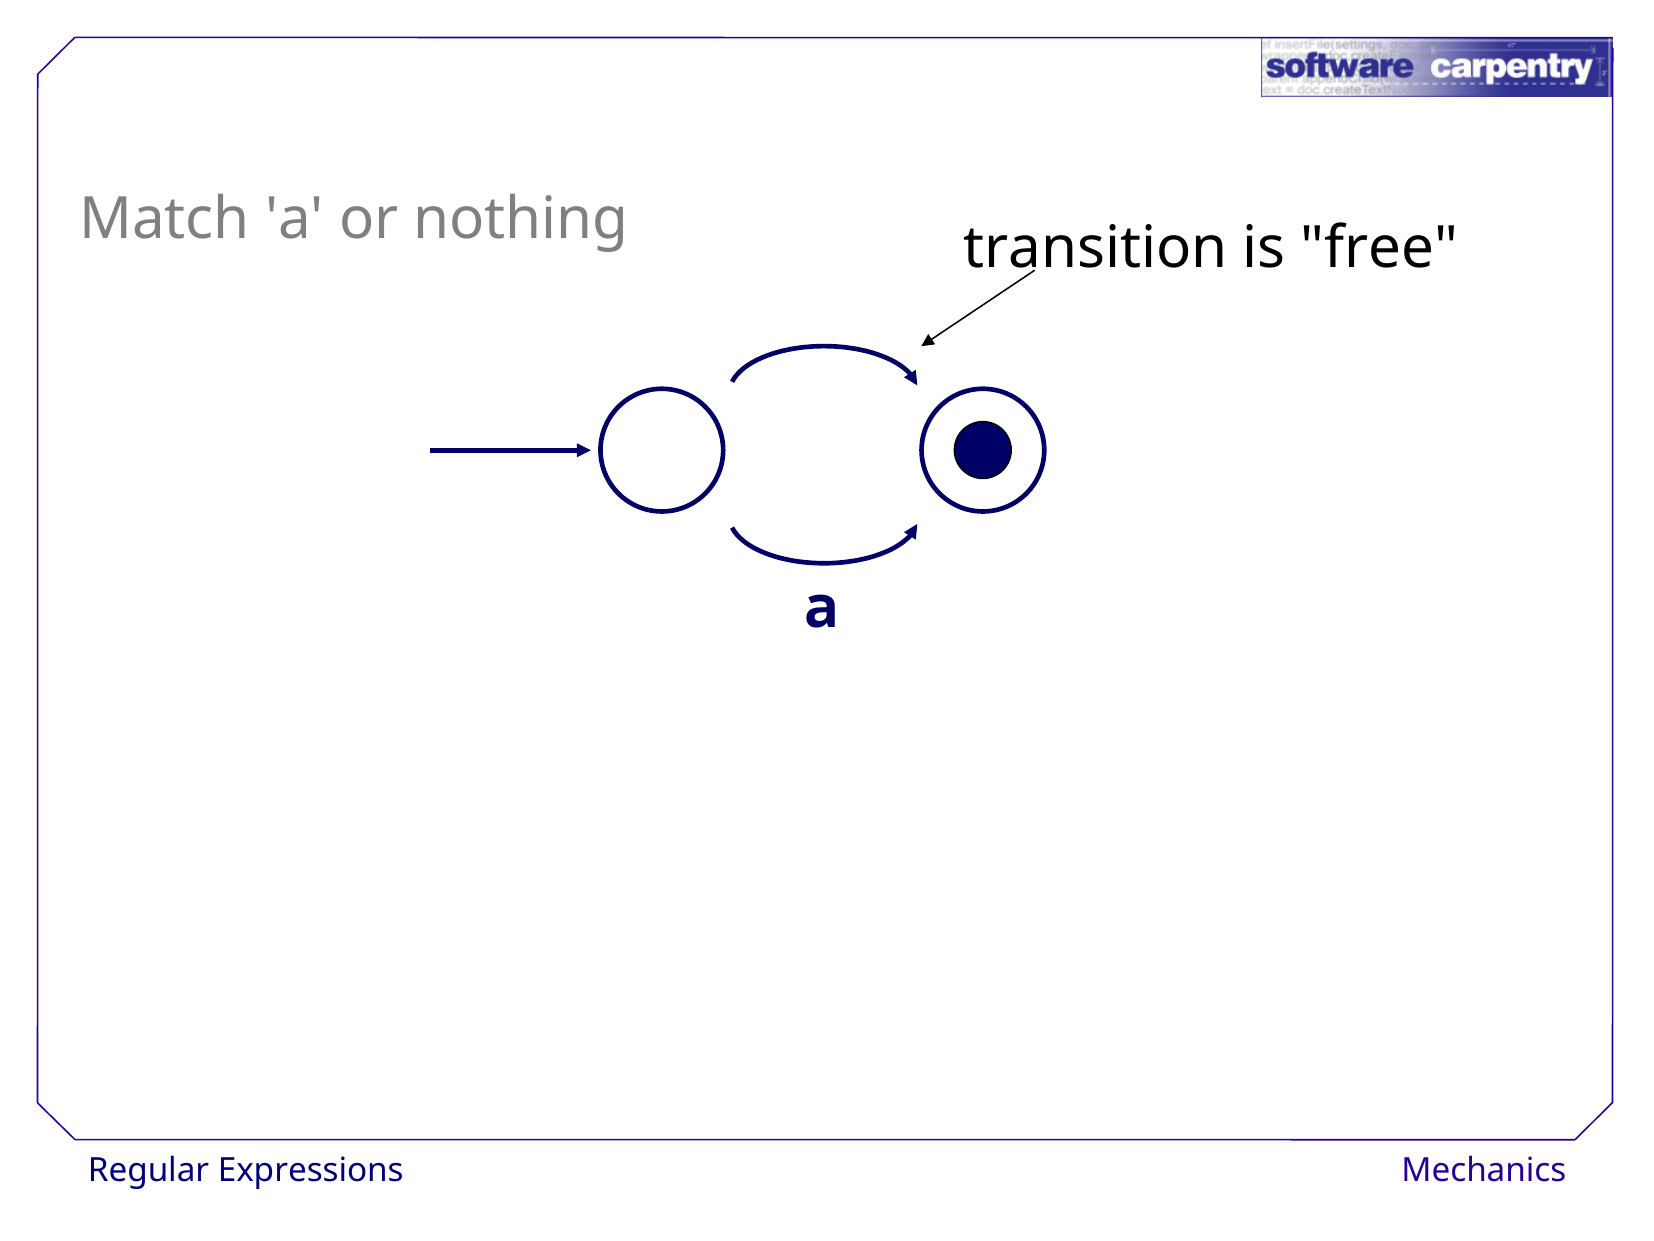

Match 'a' or nothing
transition is "free"
a